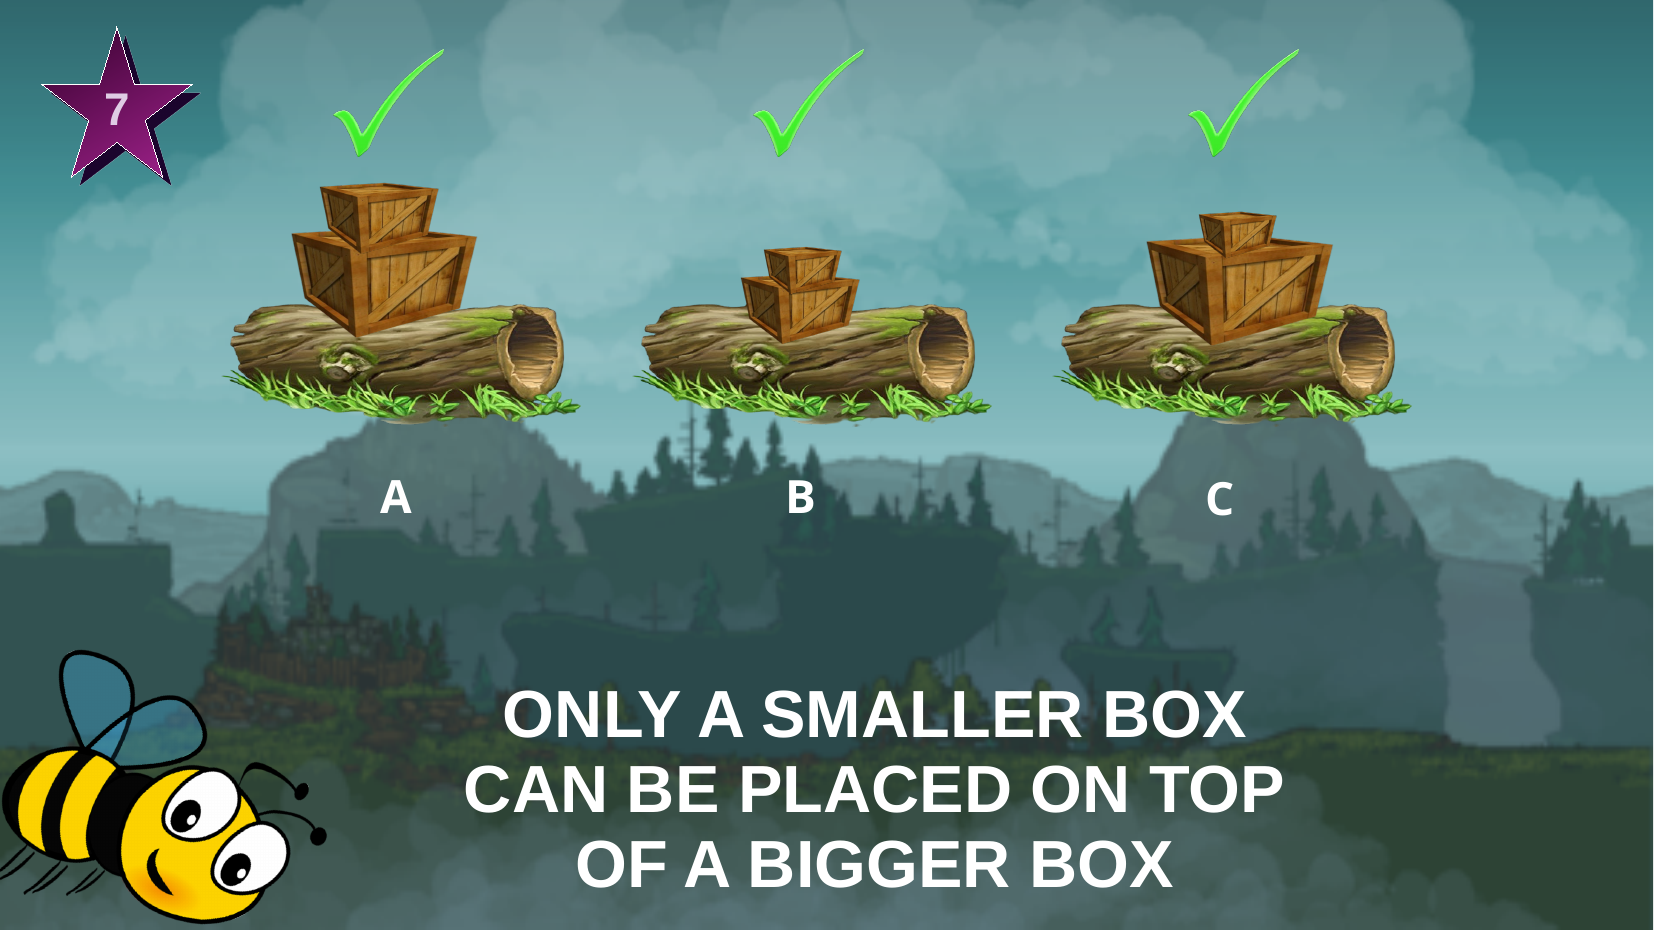

7
A
B
C
ONLY A SMALLER BOX
CAN BE PLACED ON TOP
OF A BIGGER BOX